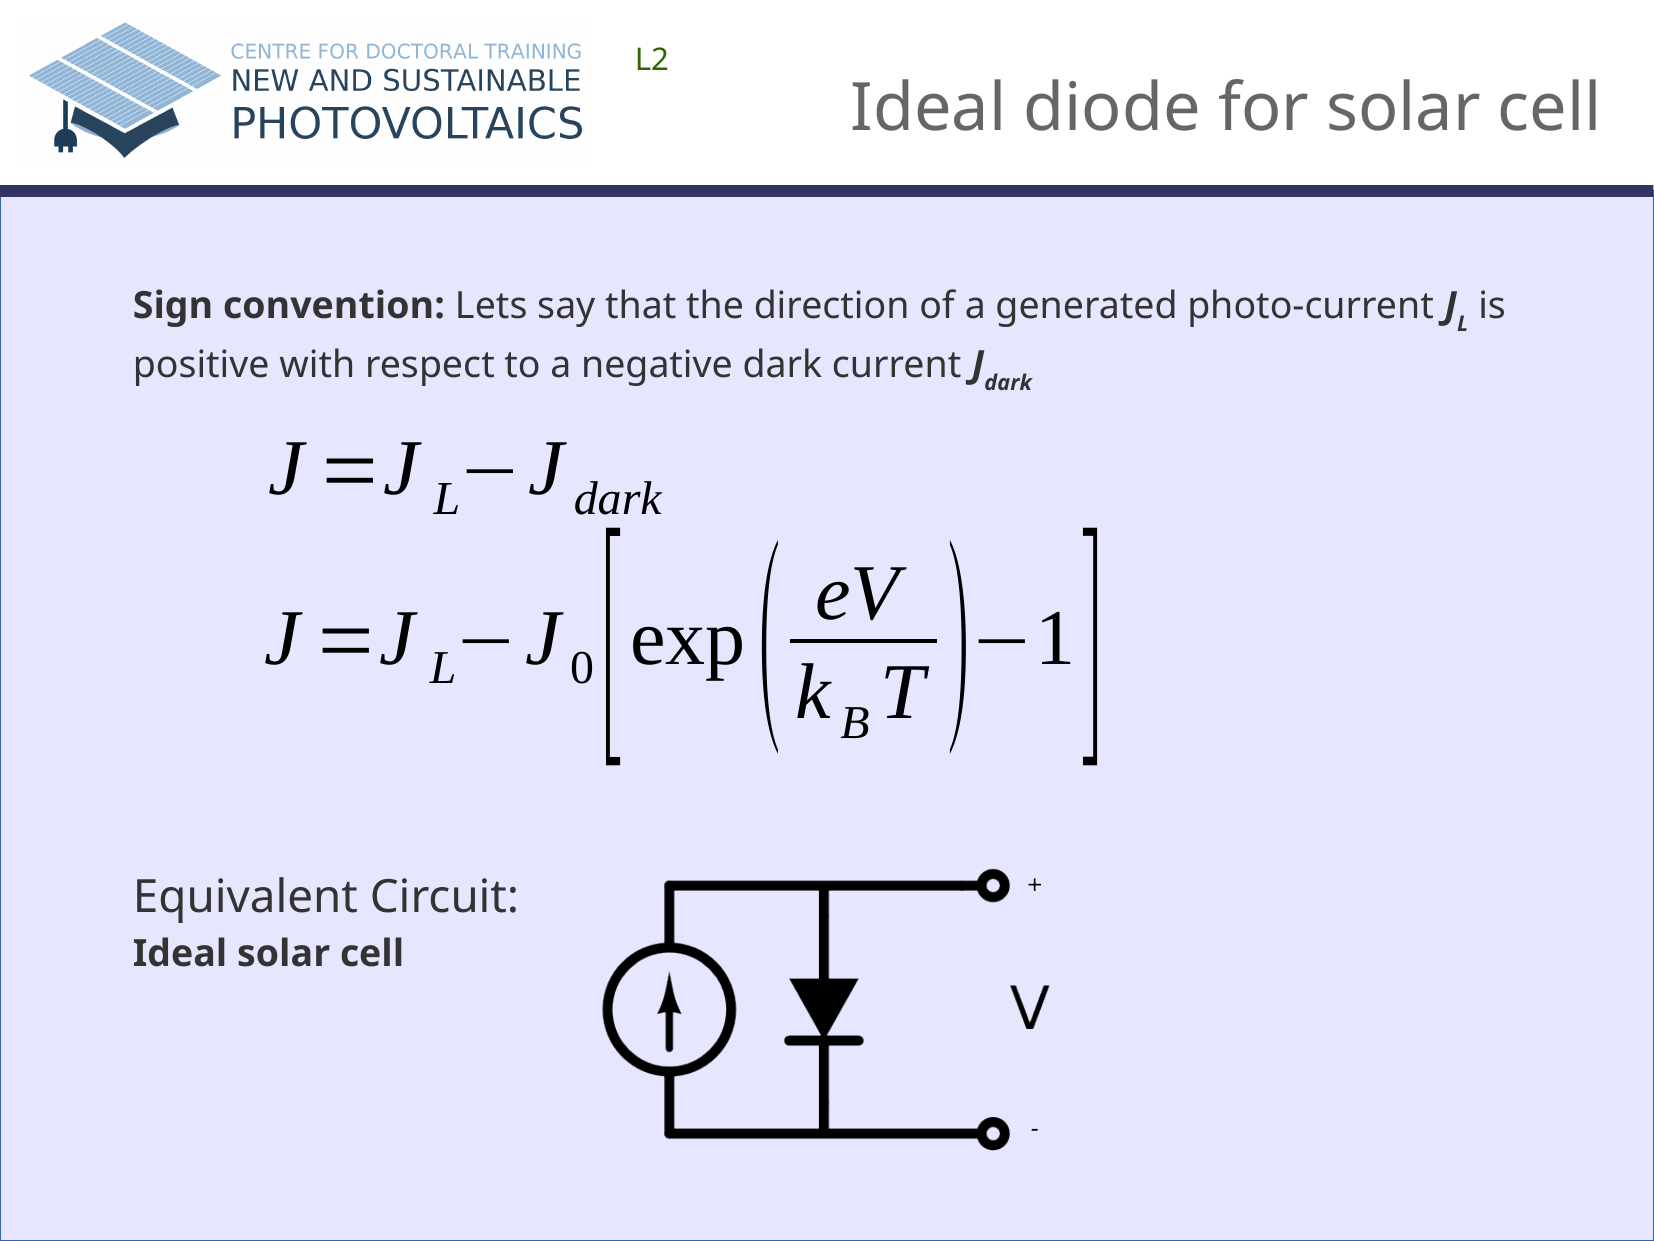

L2
Ideal diode for solar cell
Sign convention: Lets say that the direction of a generated photo-current JL is positive with respect to a negative dark current Jdark
Equivalent Circuit:
Ideal solar cell